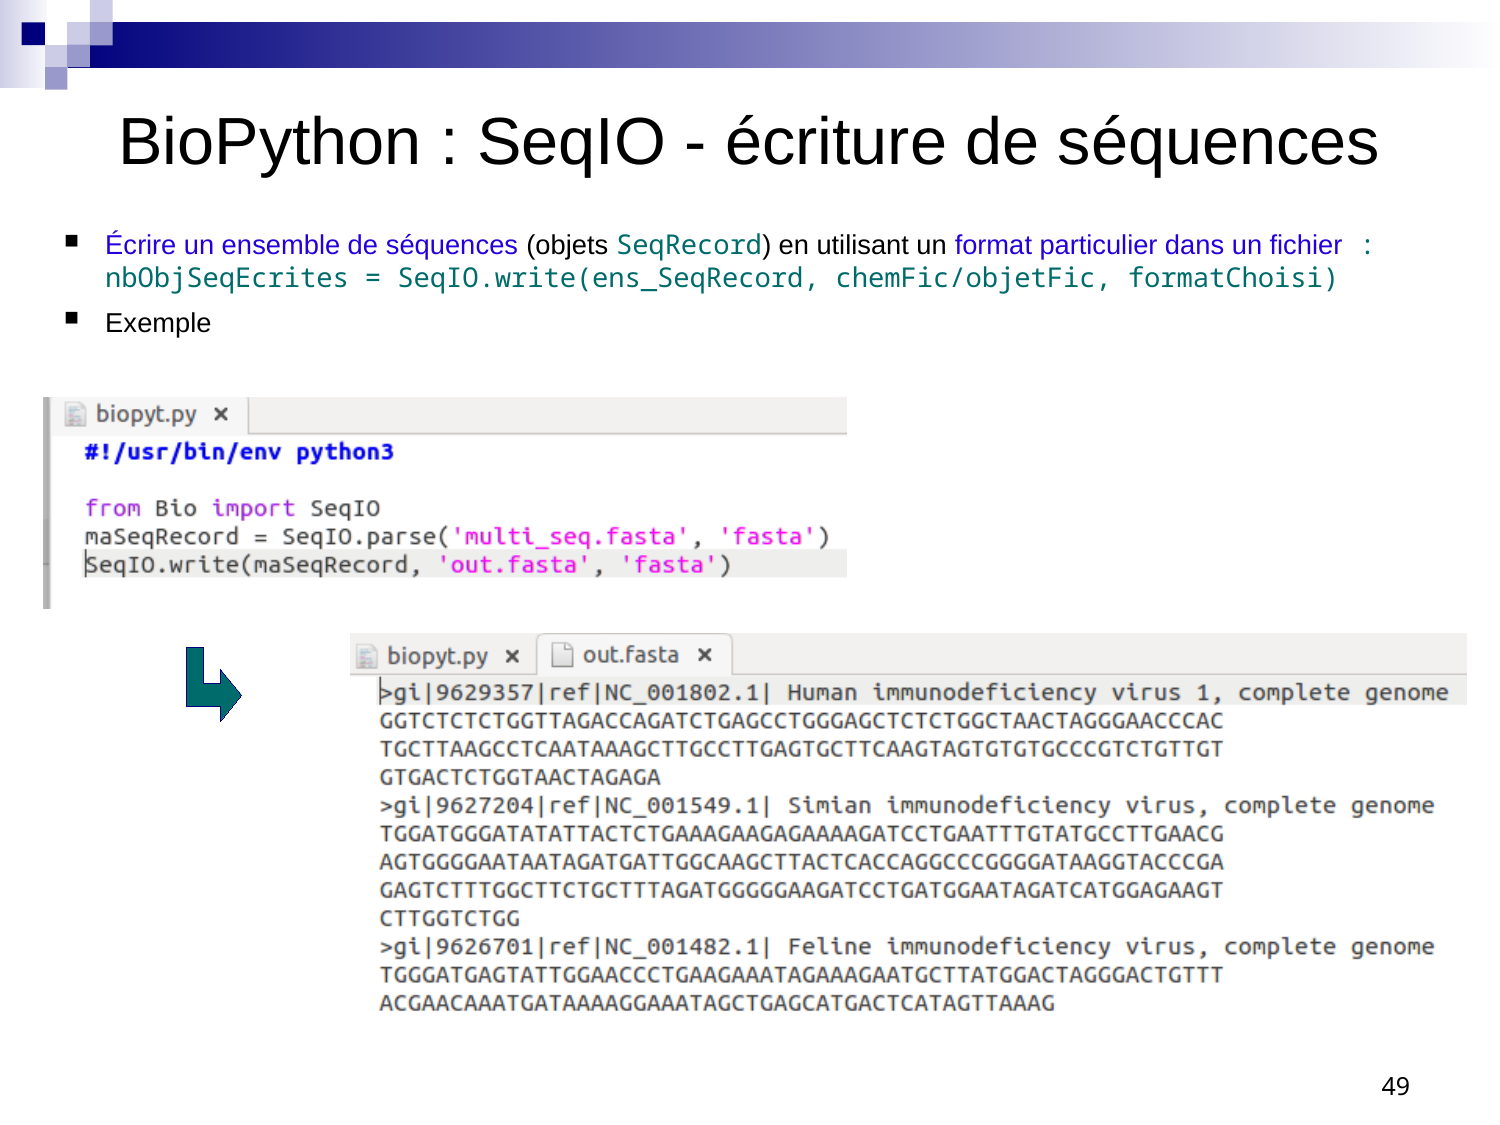

# BioPython : SeqIO - écriture de séquences
Écrire un ensemble de séquences (objets SeqRecord) en utilisant un format particulier dans un fichier :
nbObjSeqEcrites = SeqIO.write(ens_SeqRecord, chemFic/objetFic, formatChoisi)
Exemple
49